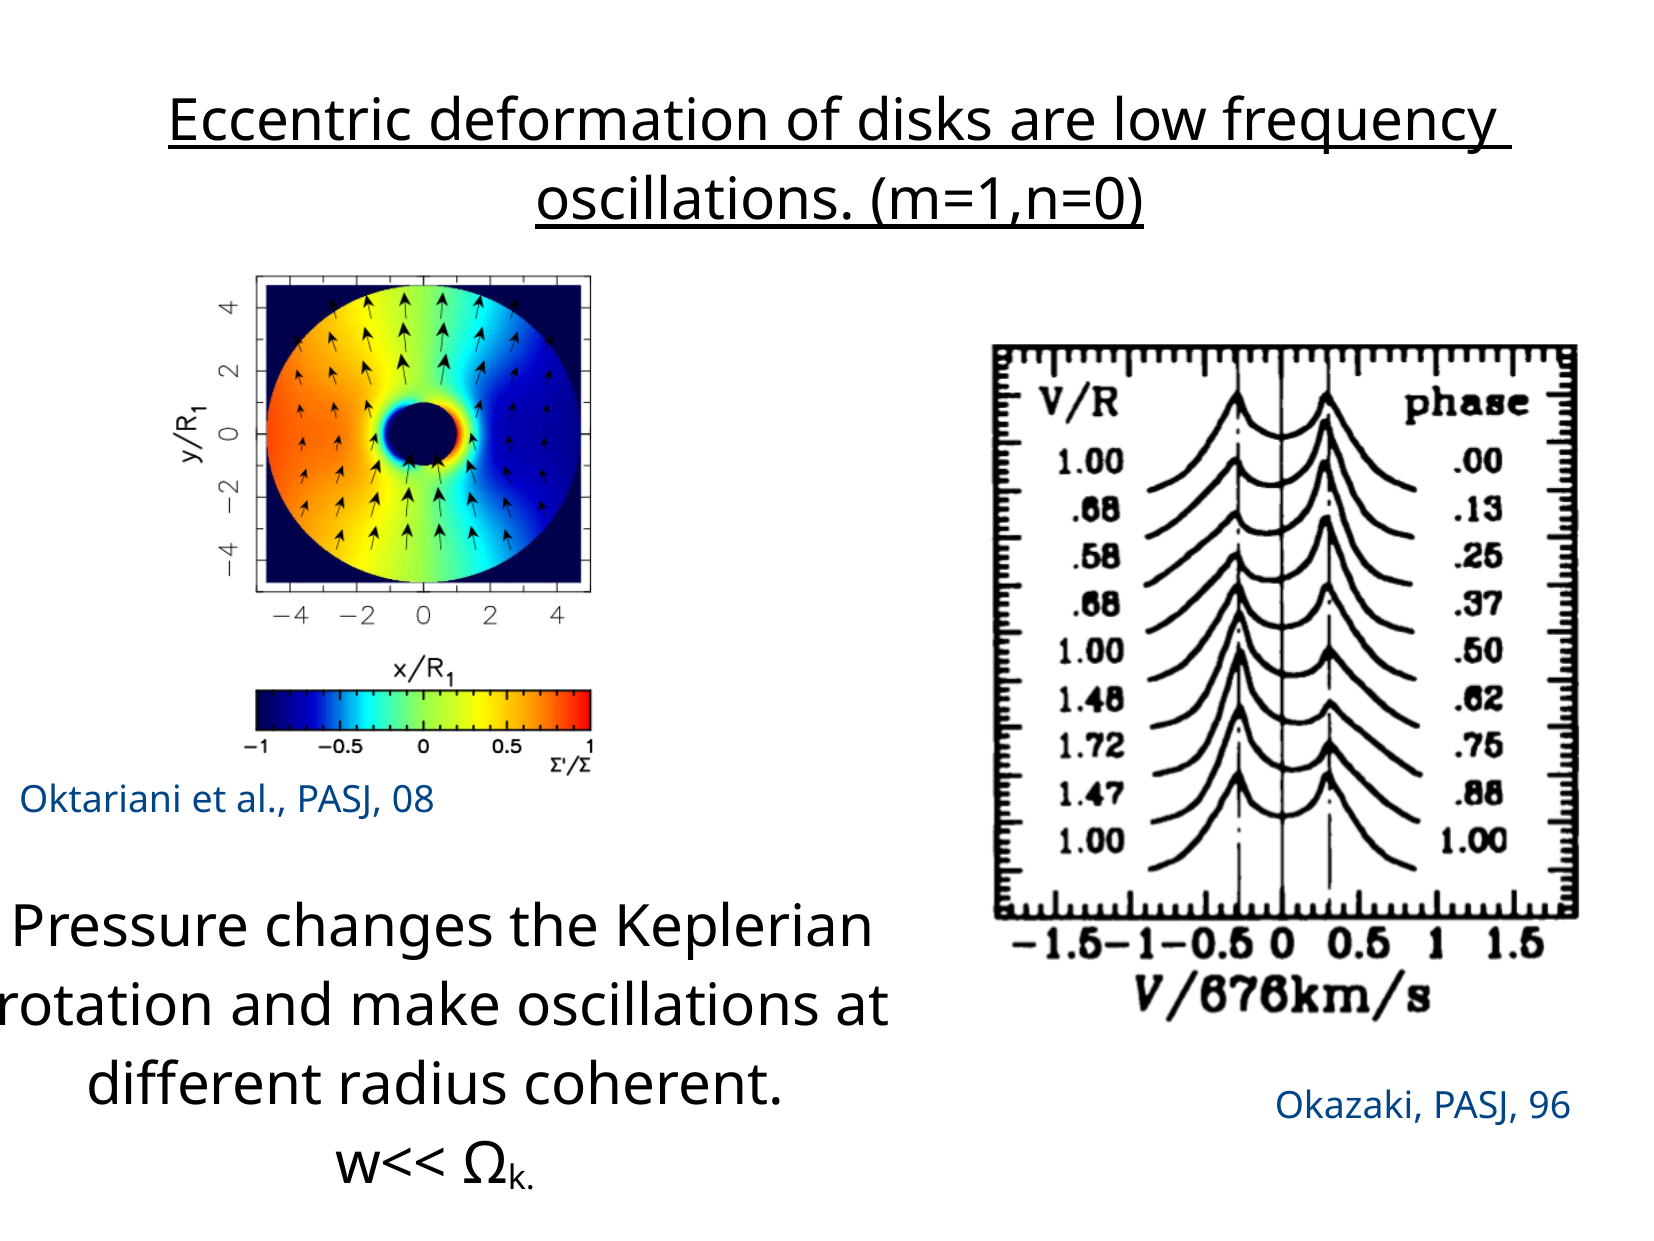

Eccentric deformation of disks are low frequency oscillations. (m=1,n=0)
# Pressure changes the Keplerian rotation and make oscillations at different radius coherent. w<< Ωk.
Oktariani et al., PASJ, 08
Okazaki, PASJ, 96